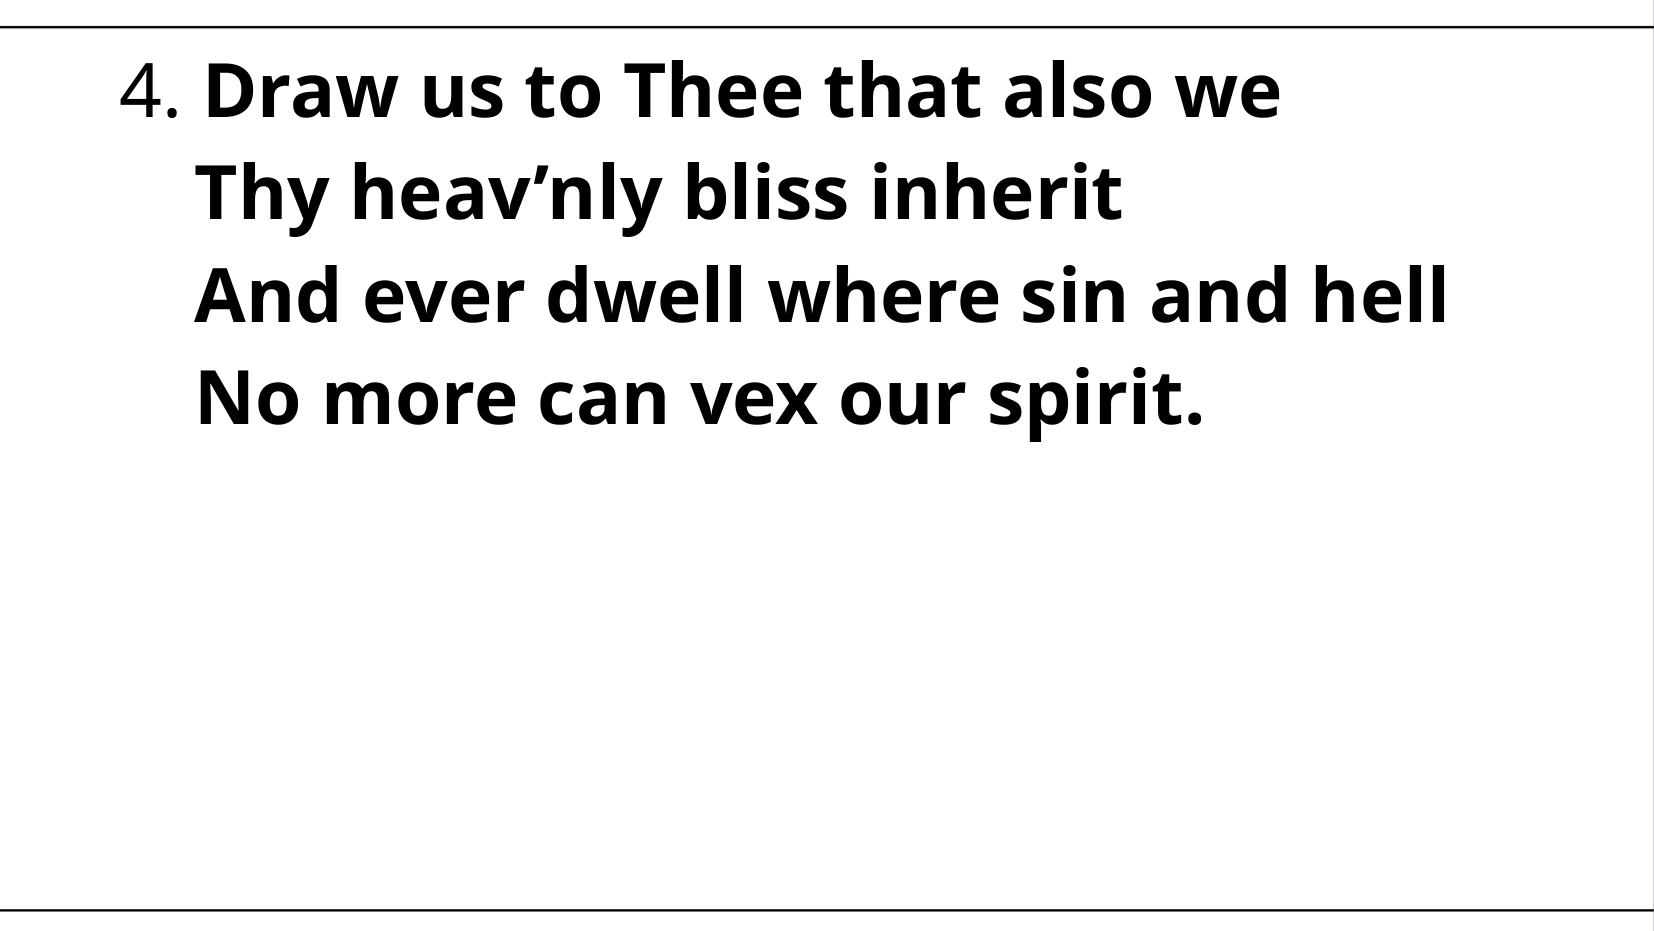

4. Draw us to Thee that also we
Thy heav’nly bliss inherit
And ever dwell where sin and hell
No more can vex our spirit.